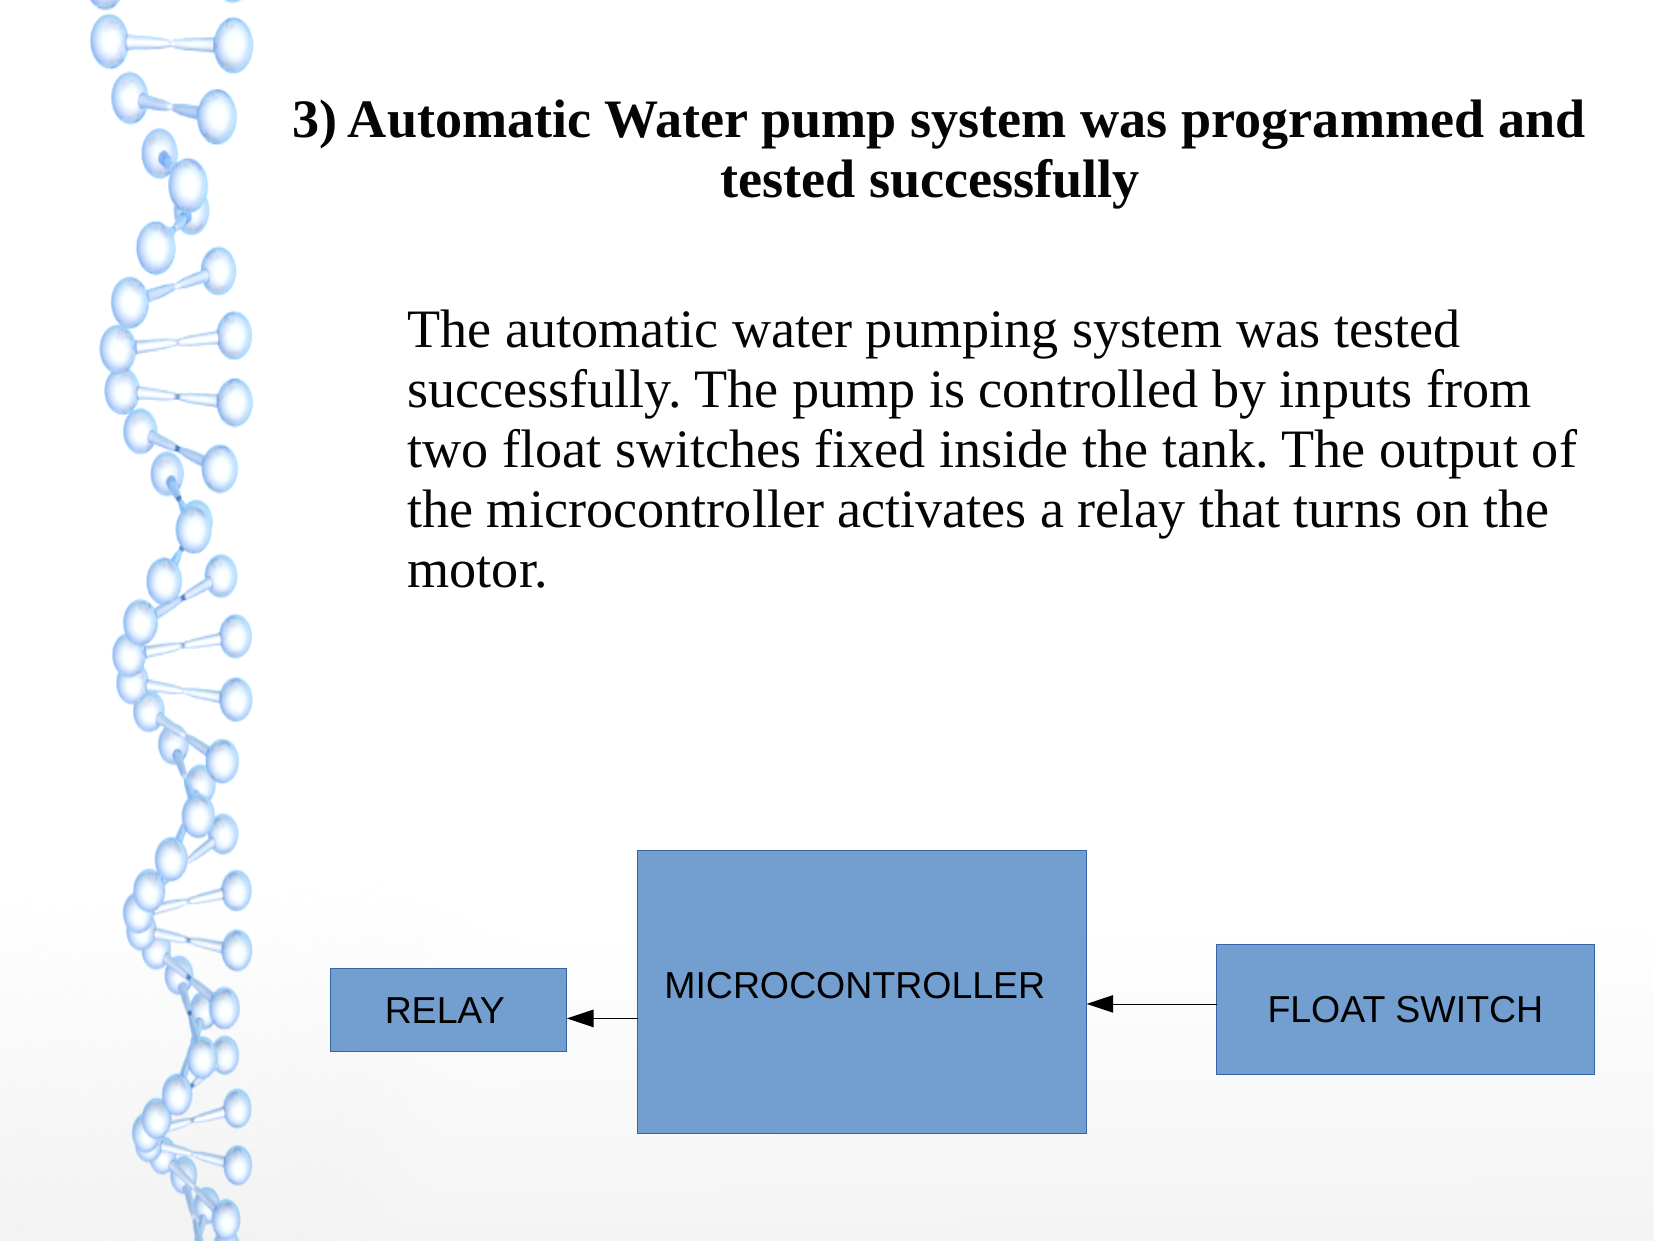

# 3) Automatic Water pump system was programmed and tested successfully
The automatic water pumping system was tested successfully. The pump is controlled by inputs from two float switches fixed inside the tank. The output of the microcontroller activates a relay that turns on the motor.
FLOAT SWITCH
MICROCONTROLLER
RELAY